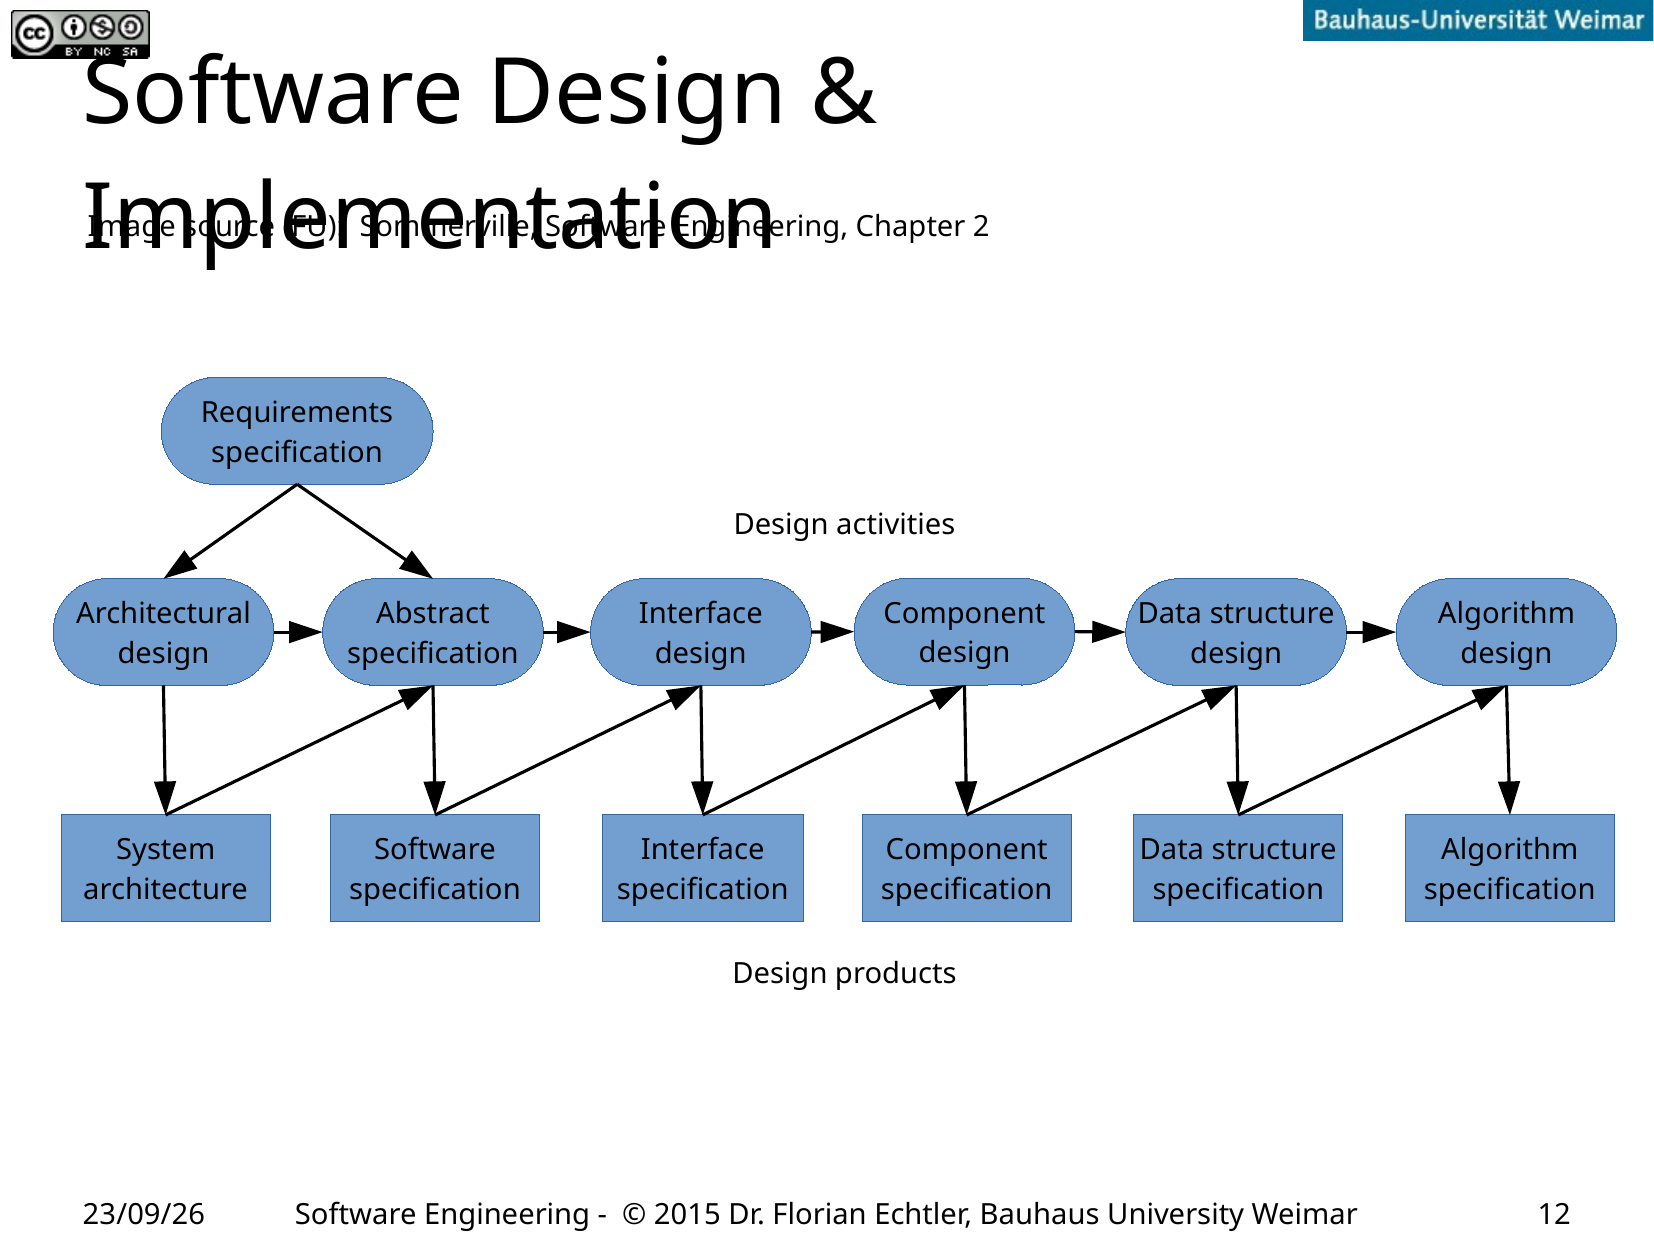

# Software Design & Implementation
Image source (FU): Sommerville, Software Engineering, Chapter 2
Requirements
specification
Design activities
Component
design
Architectural
design
Abstract
specification
Interface
design
Data structure
design
Algorithm
design
System
architecture
Software
specification
Interface
specification
Component
specification
Data structure
specification
Algorithm
specification
Design products
Software Engineering - © 2015 Dr. Florian Echtler, Bauhaus University Weimar
12